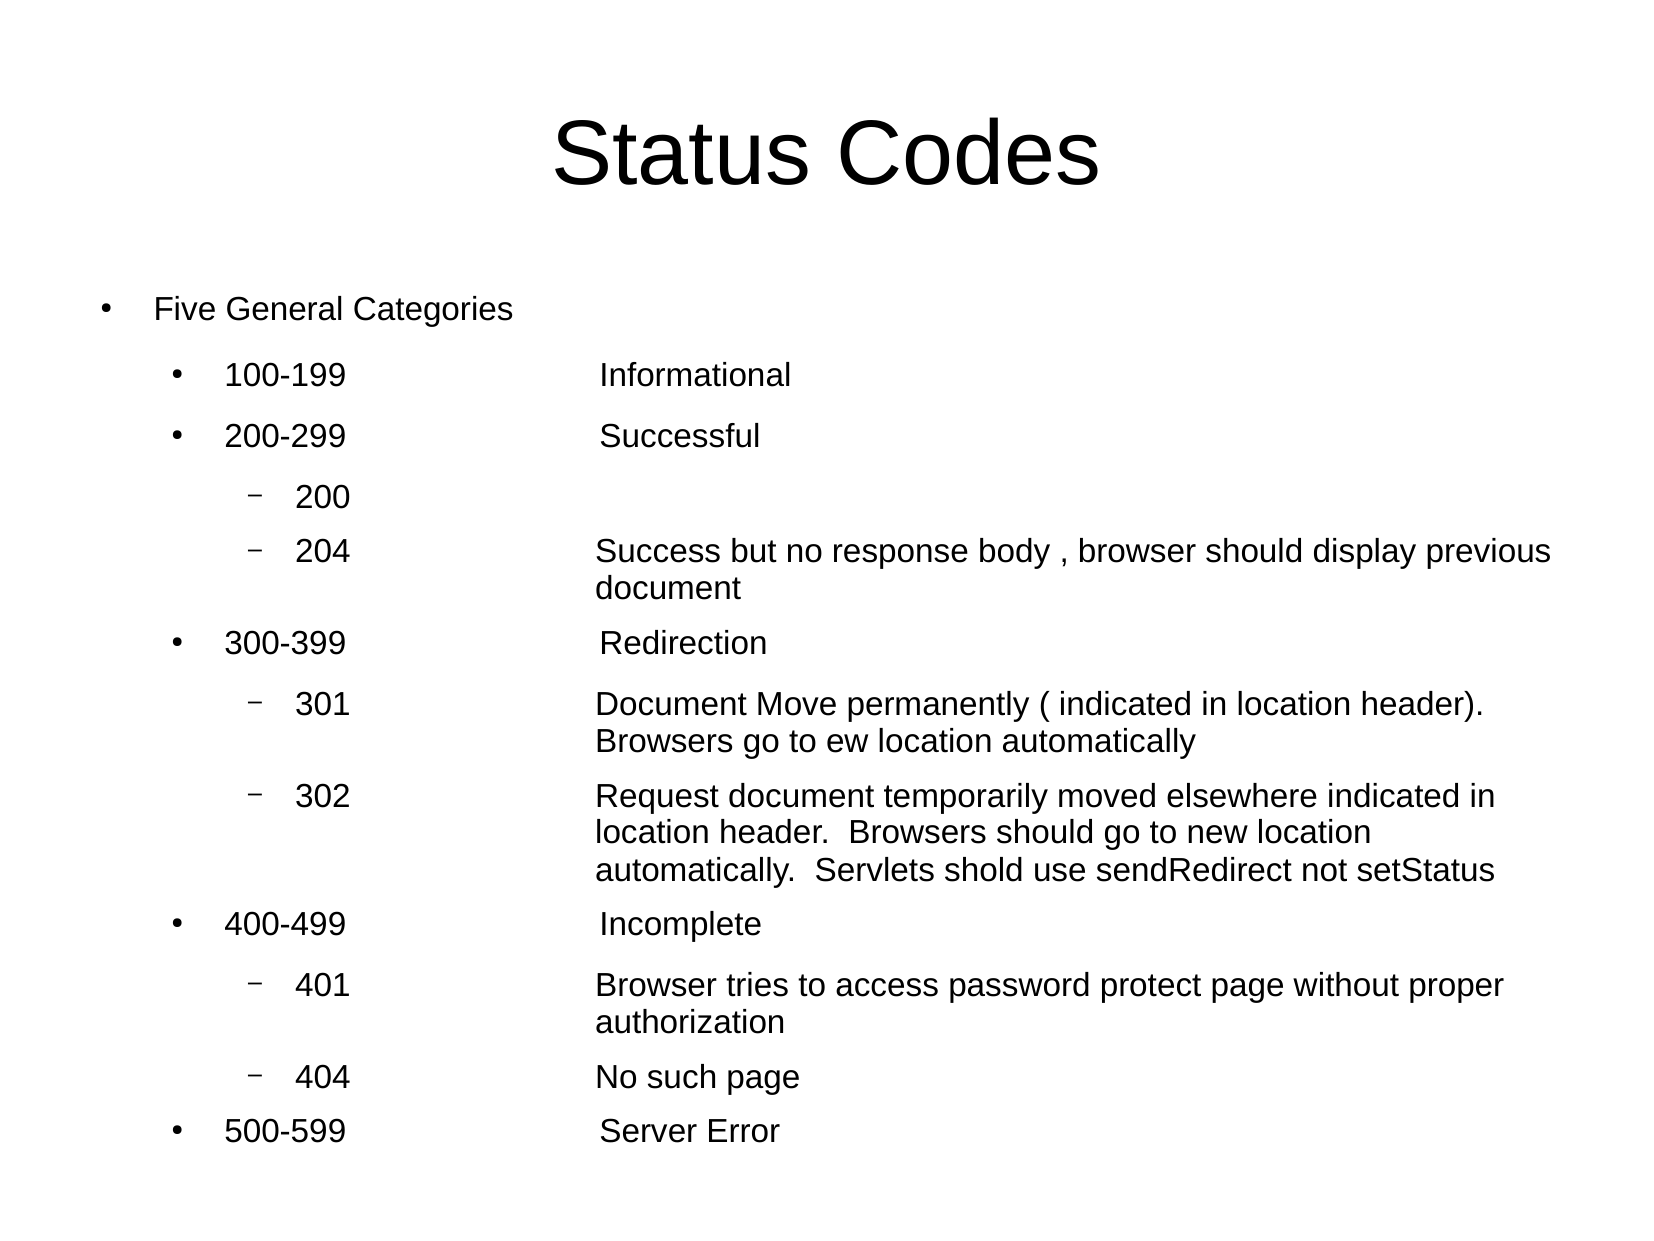

# Status Codes
Five General Categories
100-199				Informational
200-299				Successful
200
204				Success but no response body , browser should display previous 					document
300-399				Redirection
301				Document Move permanently ( indicated in location header). 					Browsers go to ew location automatically
302				Request document temporarily moved elsewhere indicated in 					location header. Browsers should go to new location 							automatically. Servlets shold use sendRedirect not setStatus
400-499				Incomplete
401				Browser tries to access password protect page without proper 					authorization
404				No such page
500-599				Server Error